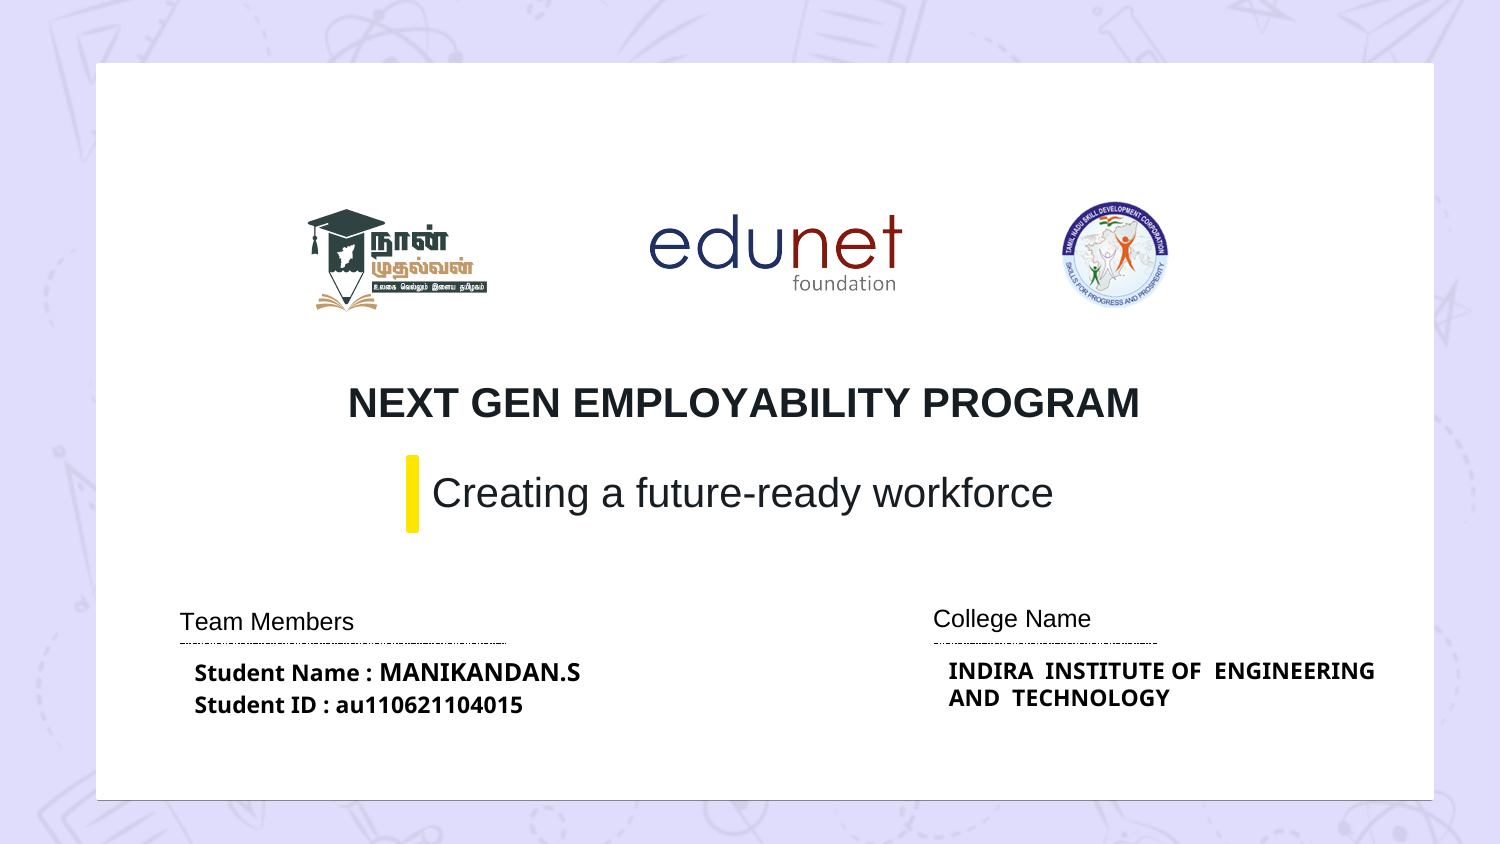

NEXT GEN EMPLOYABILITY PROGRAM
Creating a future-ready workforce
College Name
Team Members
Student Name : MANIKANDAN.S
Student ID : au110621104015
INDIRA INSTITUTE OF ENGINEERING AND TECHNOLOGY